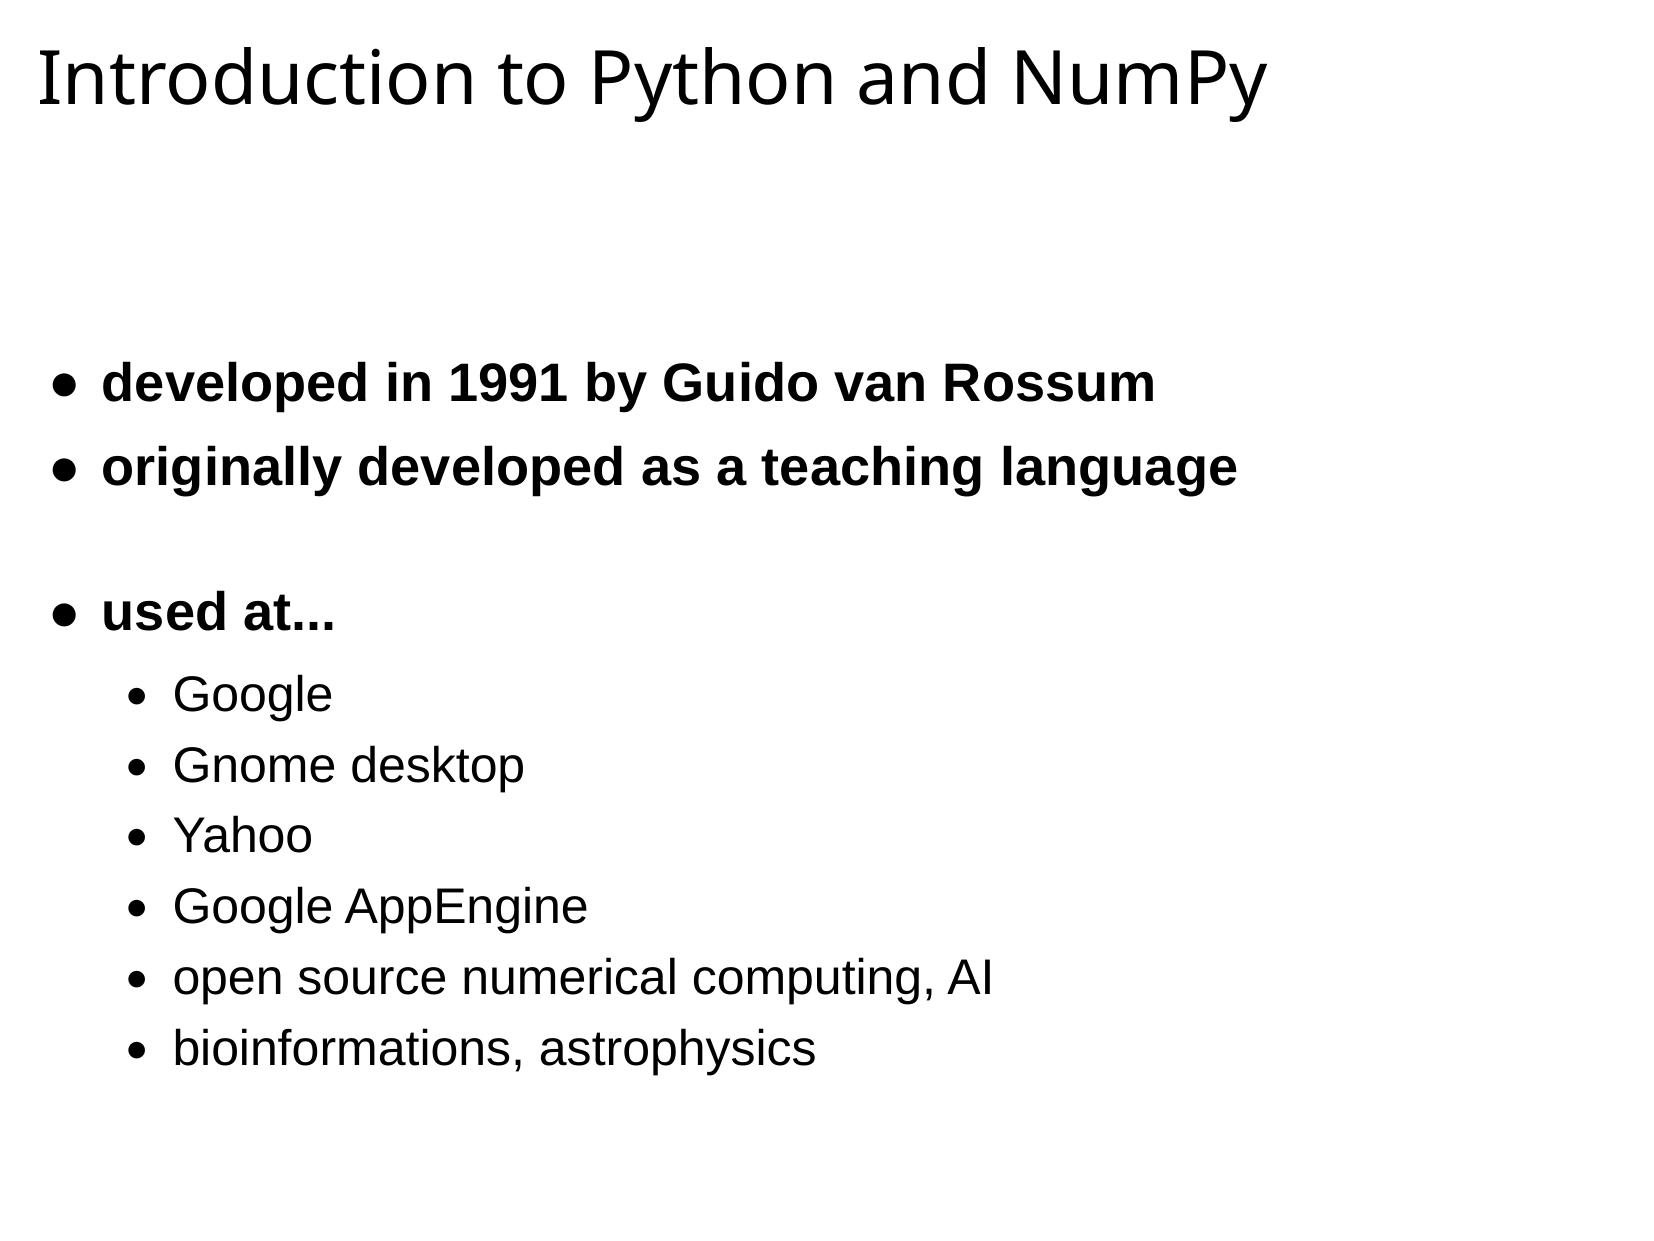

# Introduction to Python and NumPy
developed in 1991 by Guido van Rossum
originally developed as a teaching language
used at...
Google
Gnome desktop
Yahoo
Google AppEngine
open source numerical computing, AI
bioinformations, astrophysics